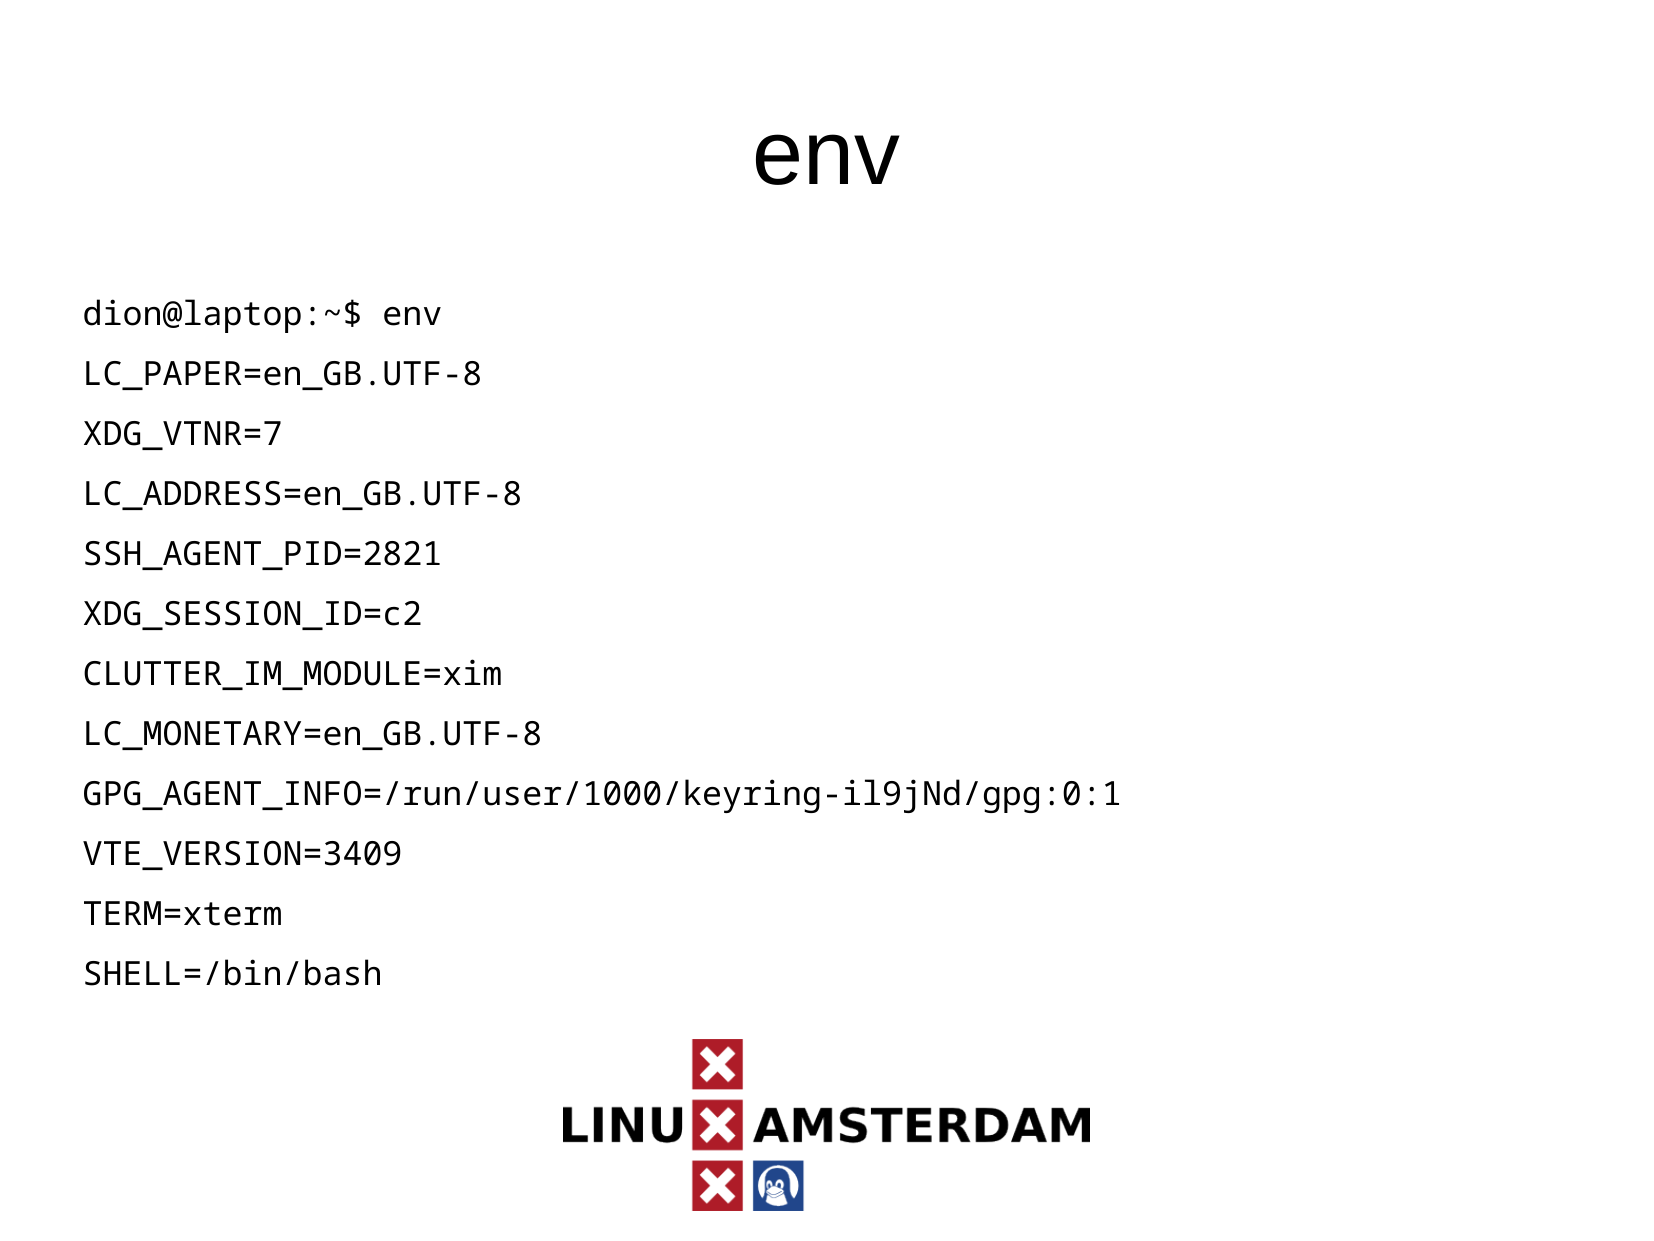

# env
dion@laptop:~$ env
LC_PAPER=en_GB.UTF-8
XDG_VTNR=7
LC_ADDRESS=en_GB.UTF-8
SSH_AGENT_PID=2821
XDG_SESSION_ID=c2
CLUTTER_IM_MODULE=xim
LC_MONETARY=en_GB.UTF-8
GPG_AGENT_INFO=/run/user/1000/keyring-il9jNd/gpg:0:1
VTE_VERSION=3409
TERM=xterm
SHELL=/bin/bash